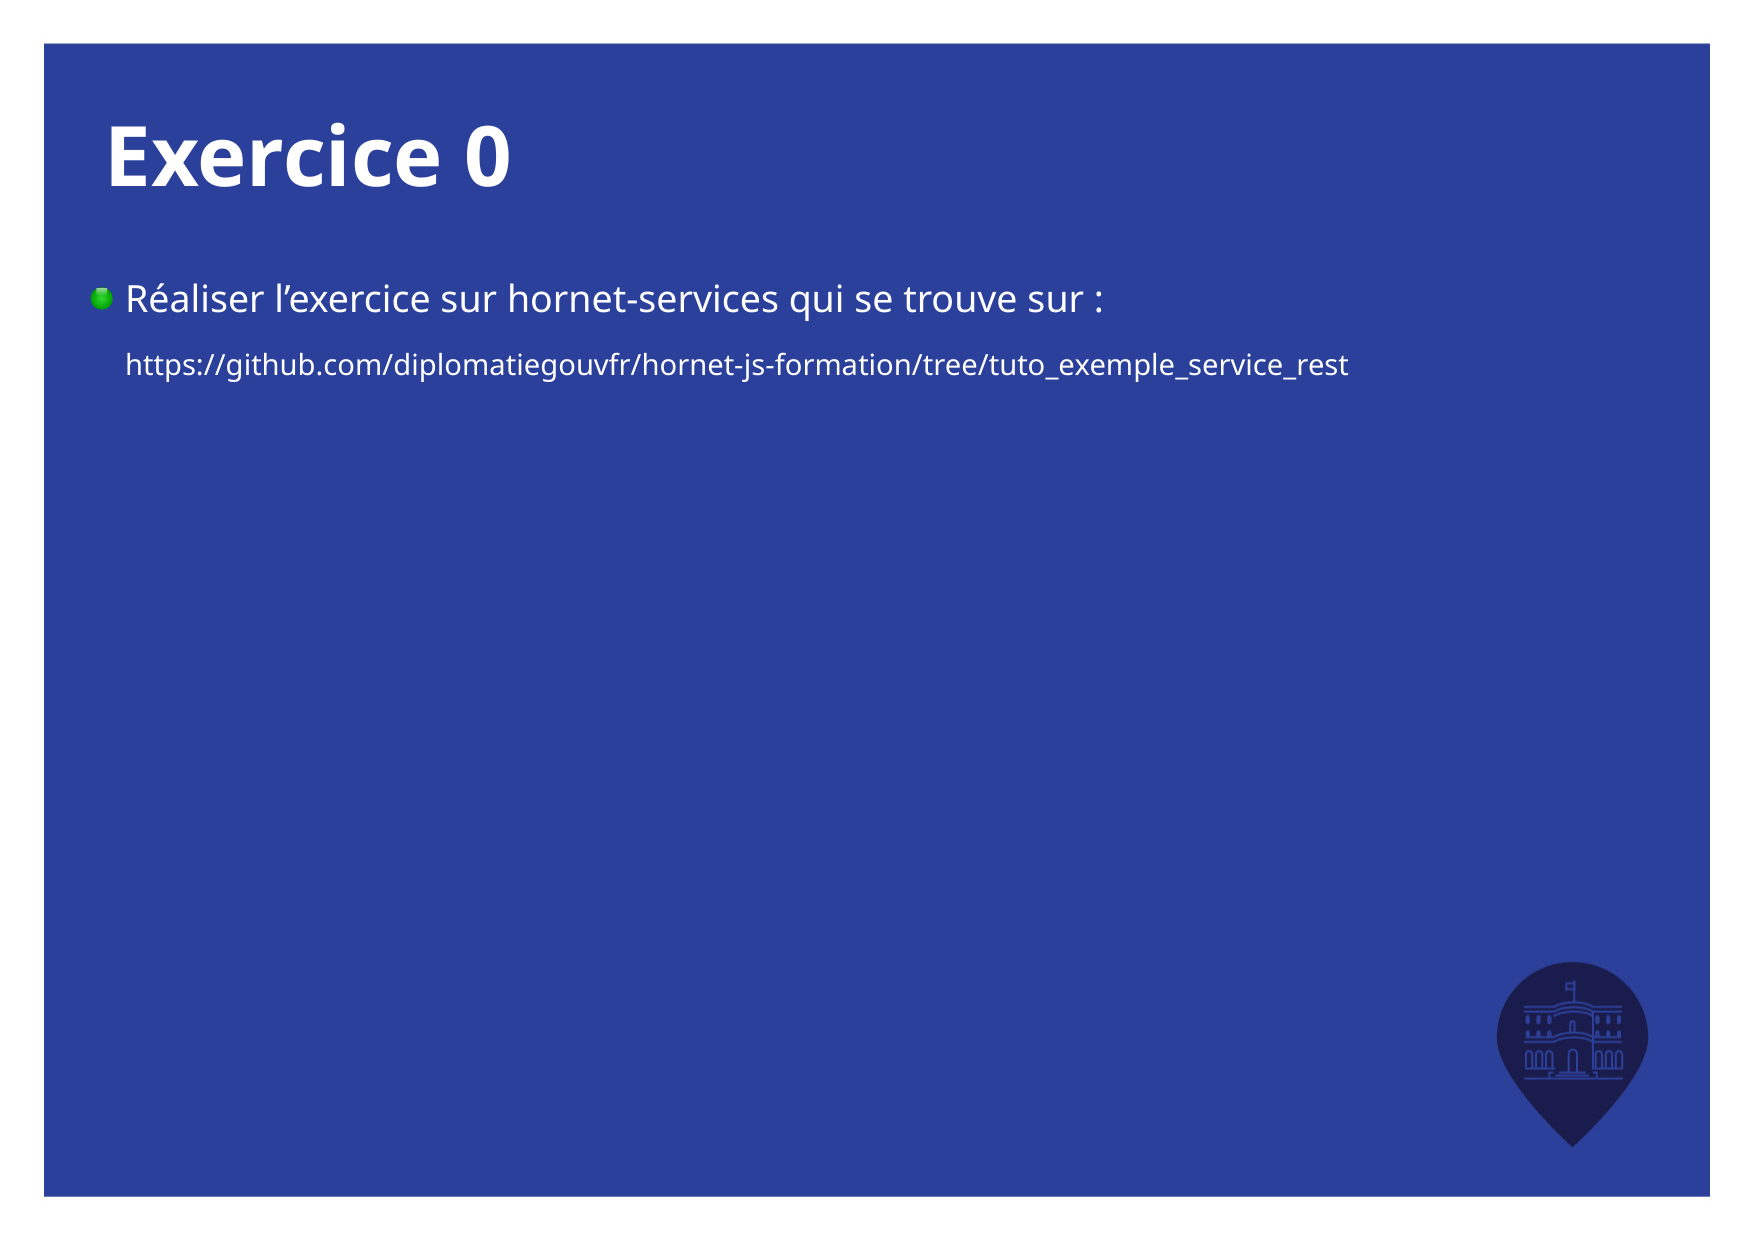

# Exercice 0
Réaliser l’exercice sur hornet-services qui se trouve sur :
https://github.com/diplomatiegouvfr/hornet-js-formation/tree/tuto_exemple_service_rest